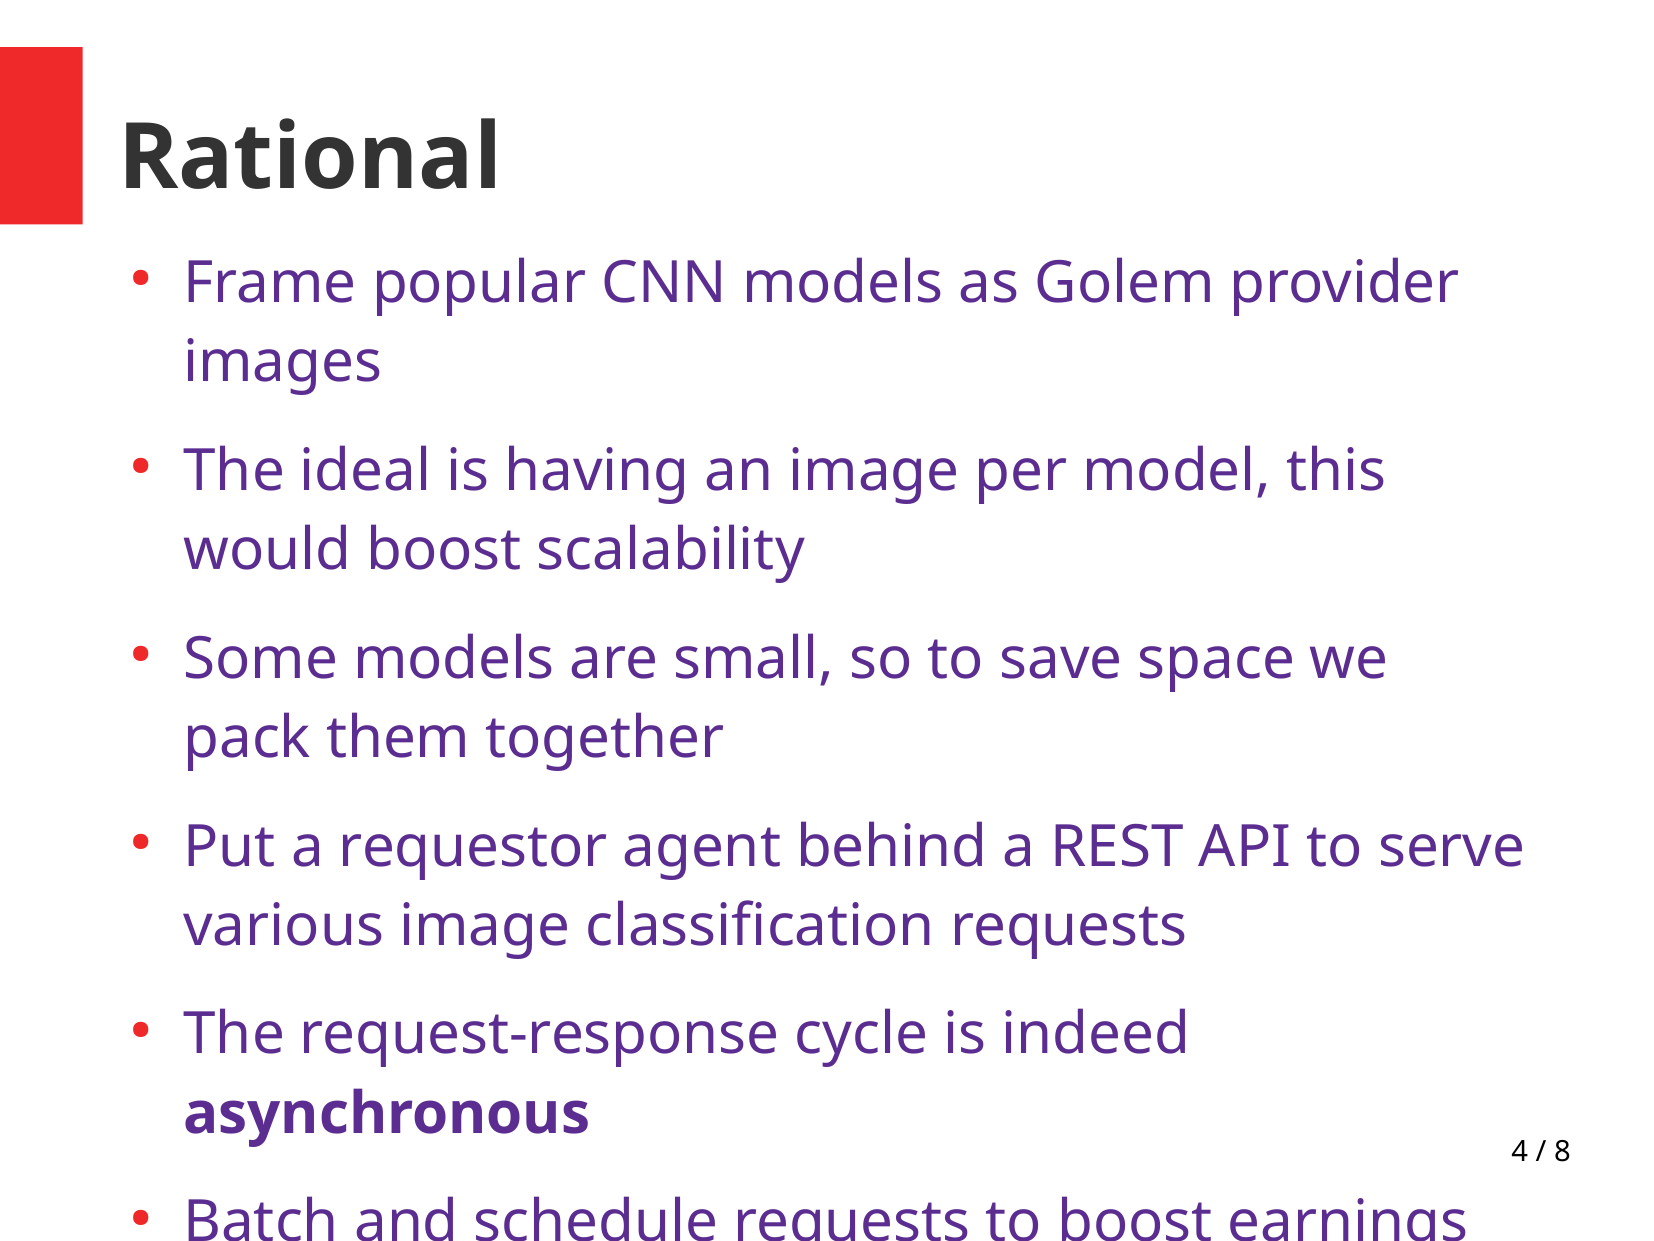

# Rational
Frame popular CNN models as Golem provider images
The ideal is having an image per model, this would boost scalability
Some models are small, so to save space we pack them together
Put a requestor agent behind a REST API to serve various image classification requests
The request-response cycle is indeed asynchronous
Batch and schedule requests to boost earnings and scalability
4